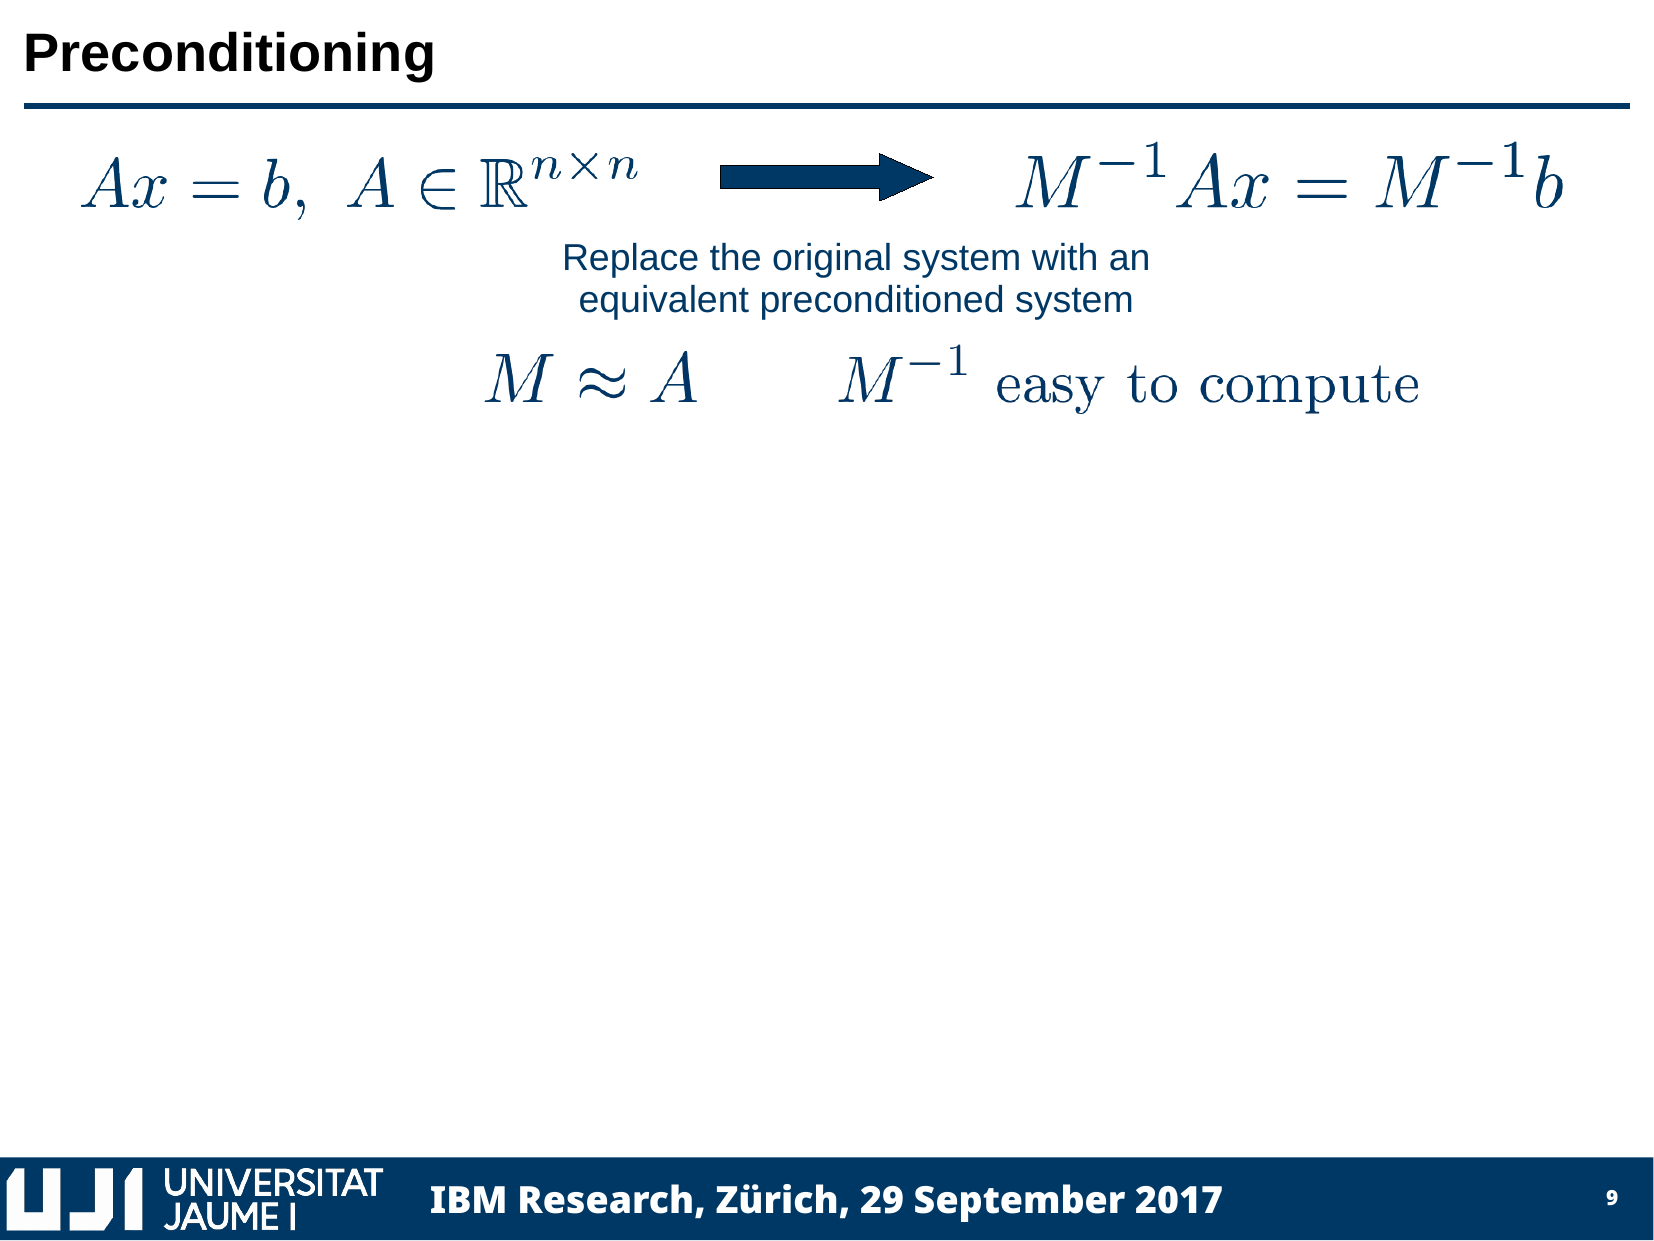

# Preconditioning
Replace the original system with an equivalent preconditioned system
IBM Research, Zürich, 29 September 2017
9